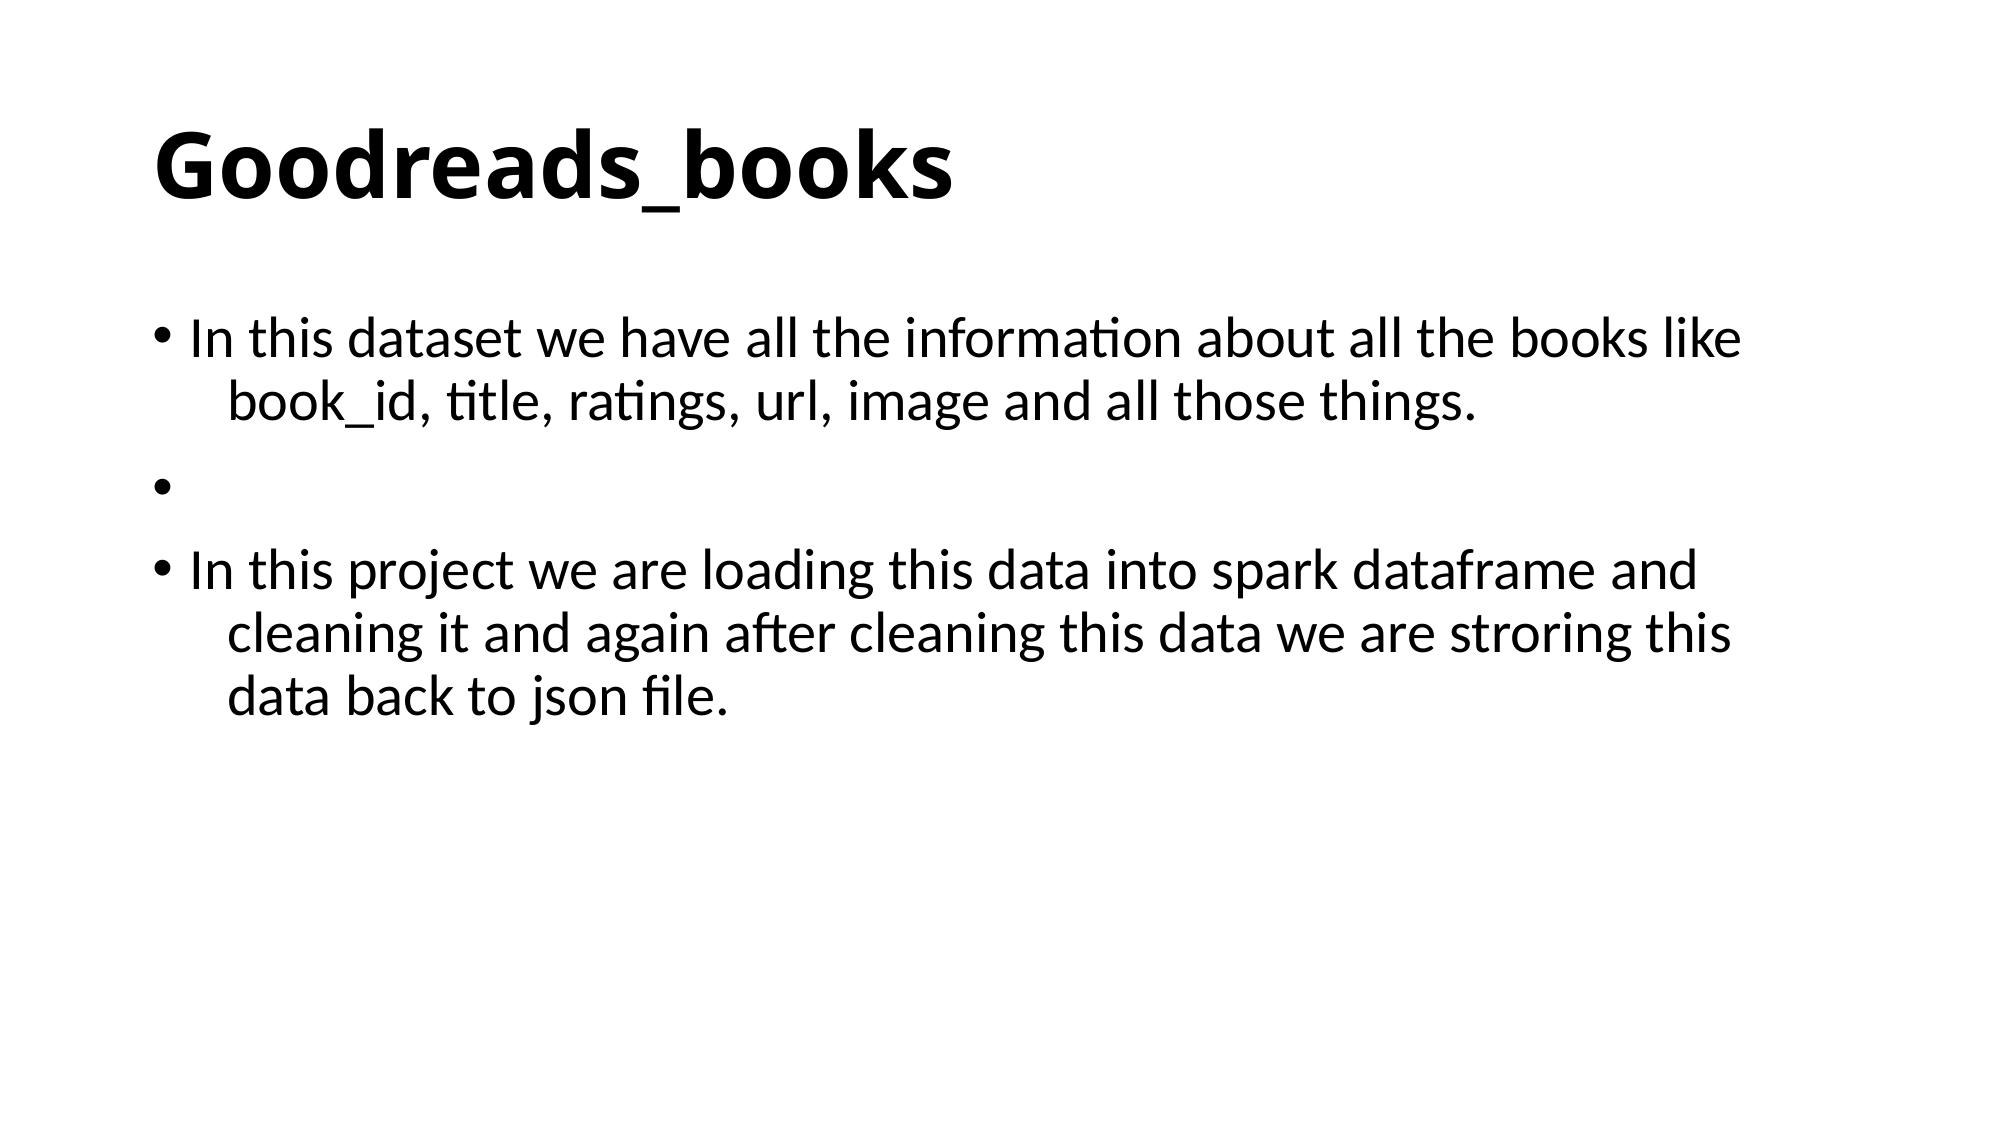

# Goodreads_books
In this dataset we have all the information about all the books like book_id, title, ratings, url, image and all those things.
In this project we are loading this data into spark dataframe and cleaning it and again after cleaning this data we are stroring this data back to json file.